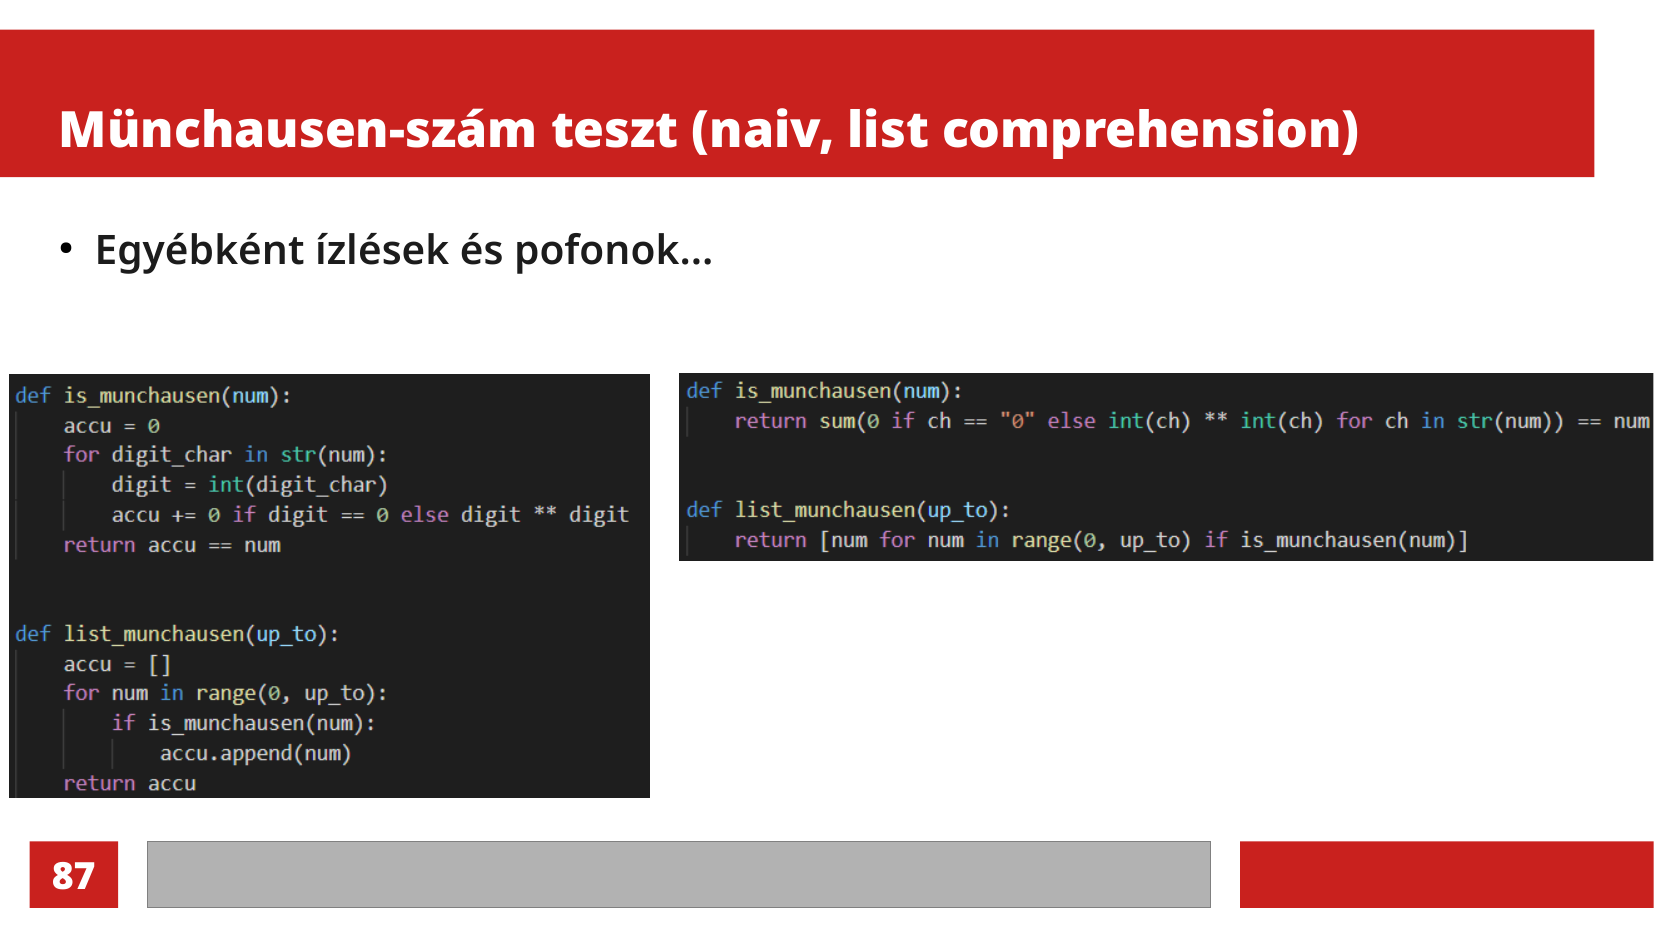

# Münchausen-szám teszt (naiv, list comprehension)
Egyébként ízlések és pofonok...
87